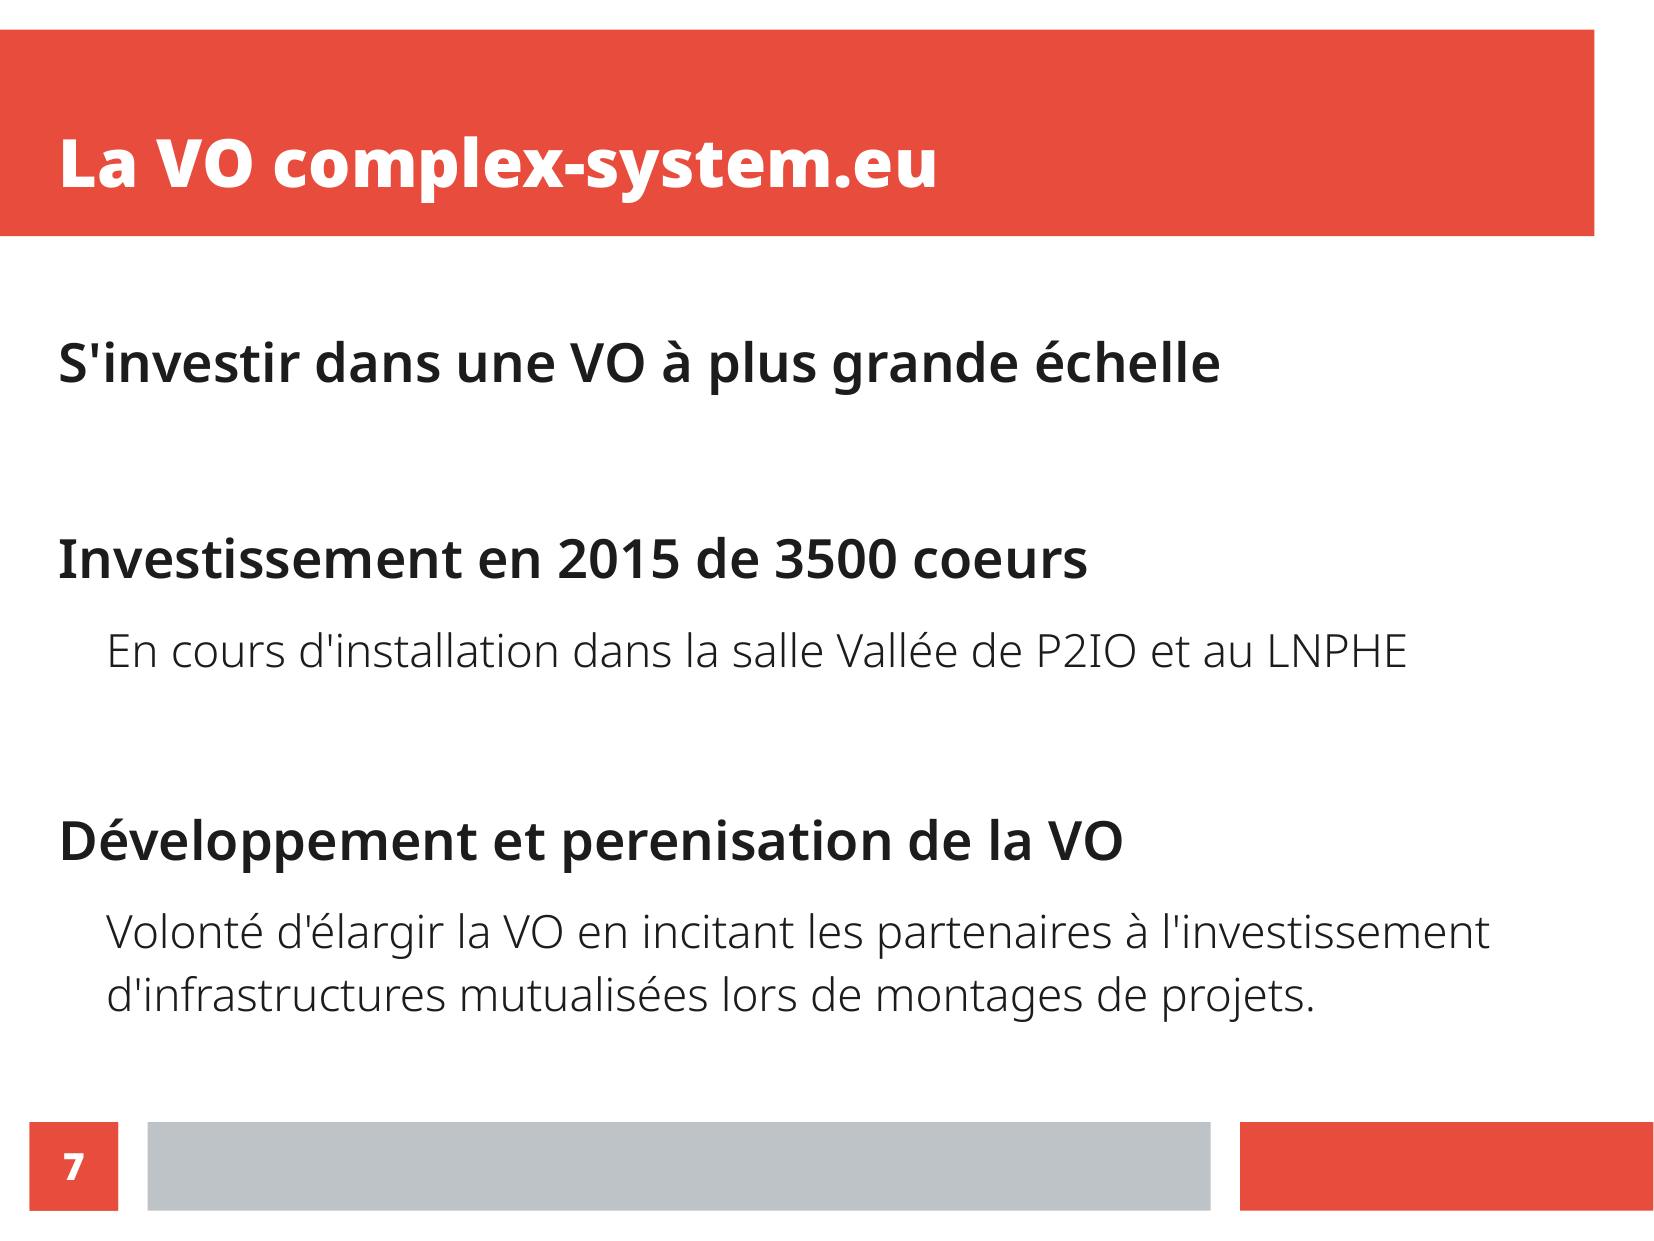

# La VO complex-system.eu
S'investir dans une VO à plus grande échelle
Investissement en 2015 de 3500 coeurs
En cours d'installation dans la salle Vallée de P2IO et au LNPHE
Développement et perenisation de la VO
Volonté d'élargir la VO en incitant les partenaires à l'investissement d'infrastructures mutualisées lors de montages de projets.
7